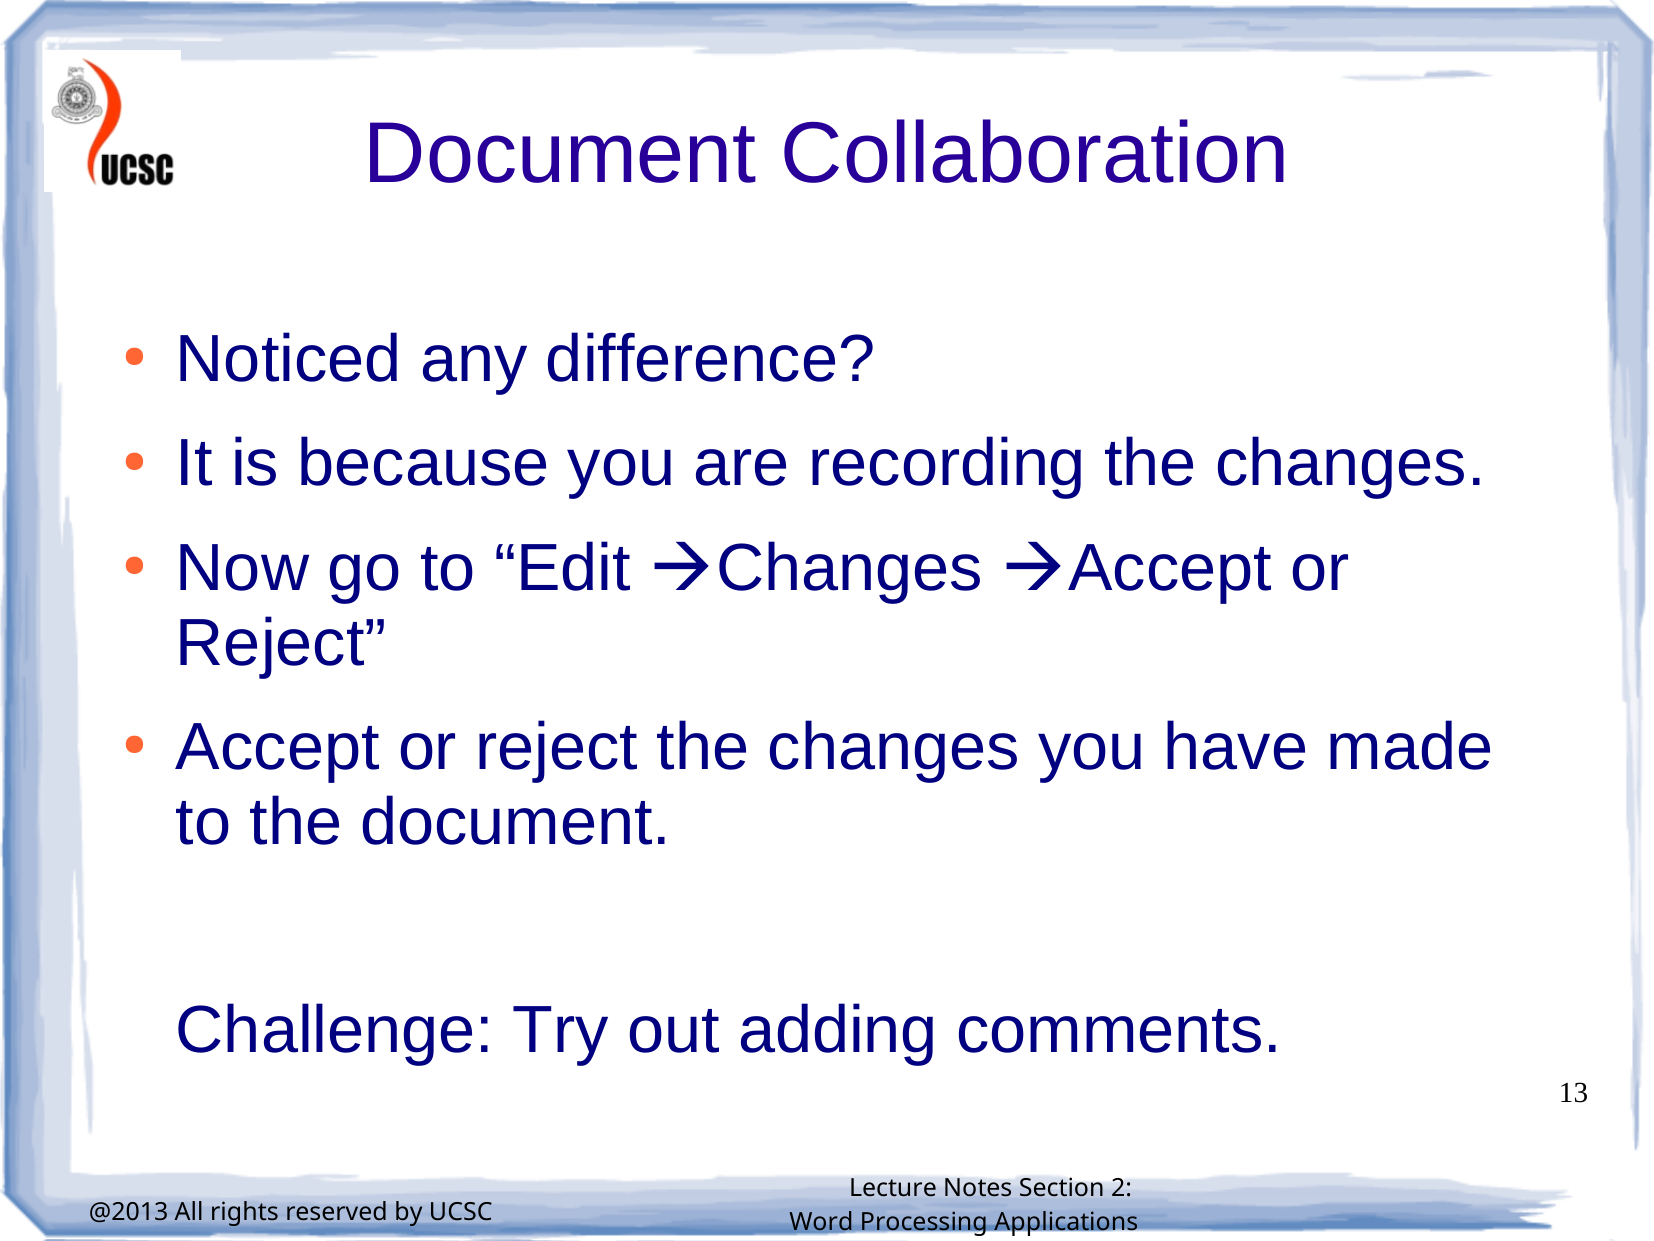

# Document Collaboration
Noticed any difference?
It is because you are recording the changes.
Now go to “Edit Changes Accept or Reject”
Accept or reject the changes you have made to the document.
Challenge: Try out adding comments.
13